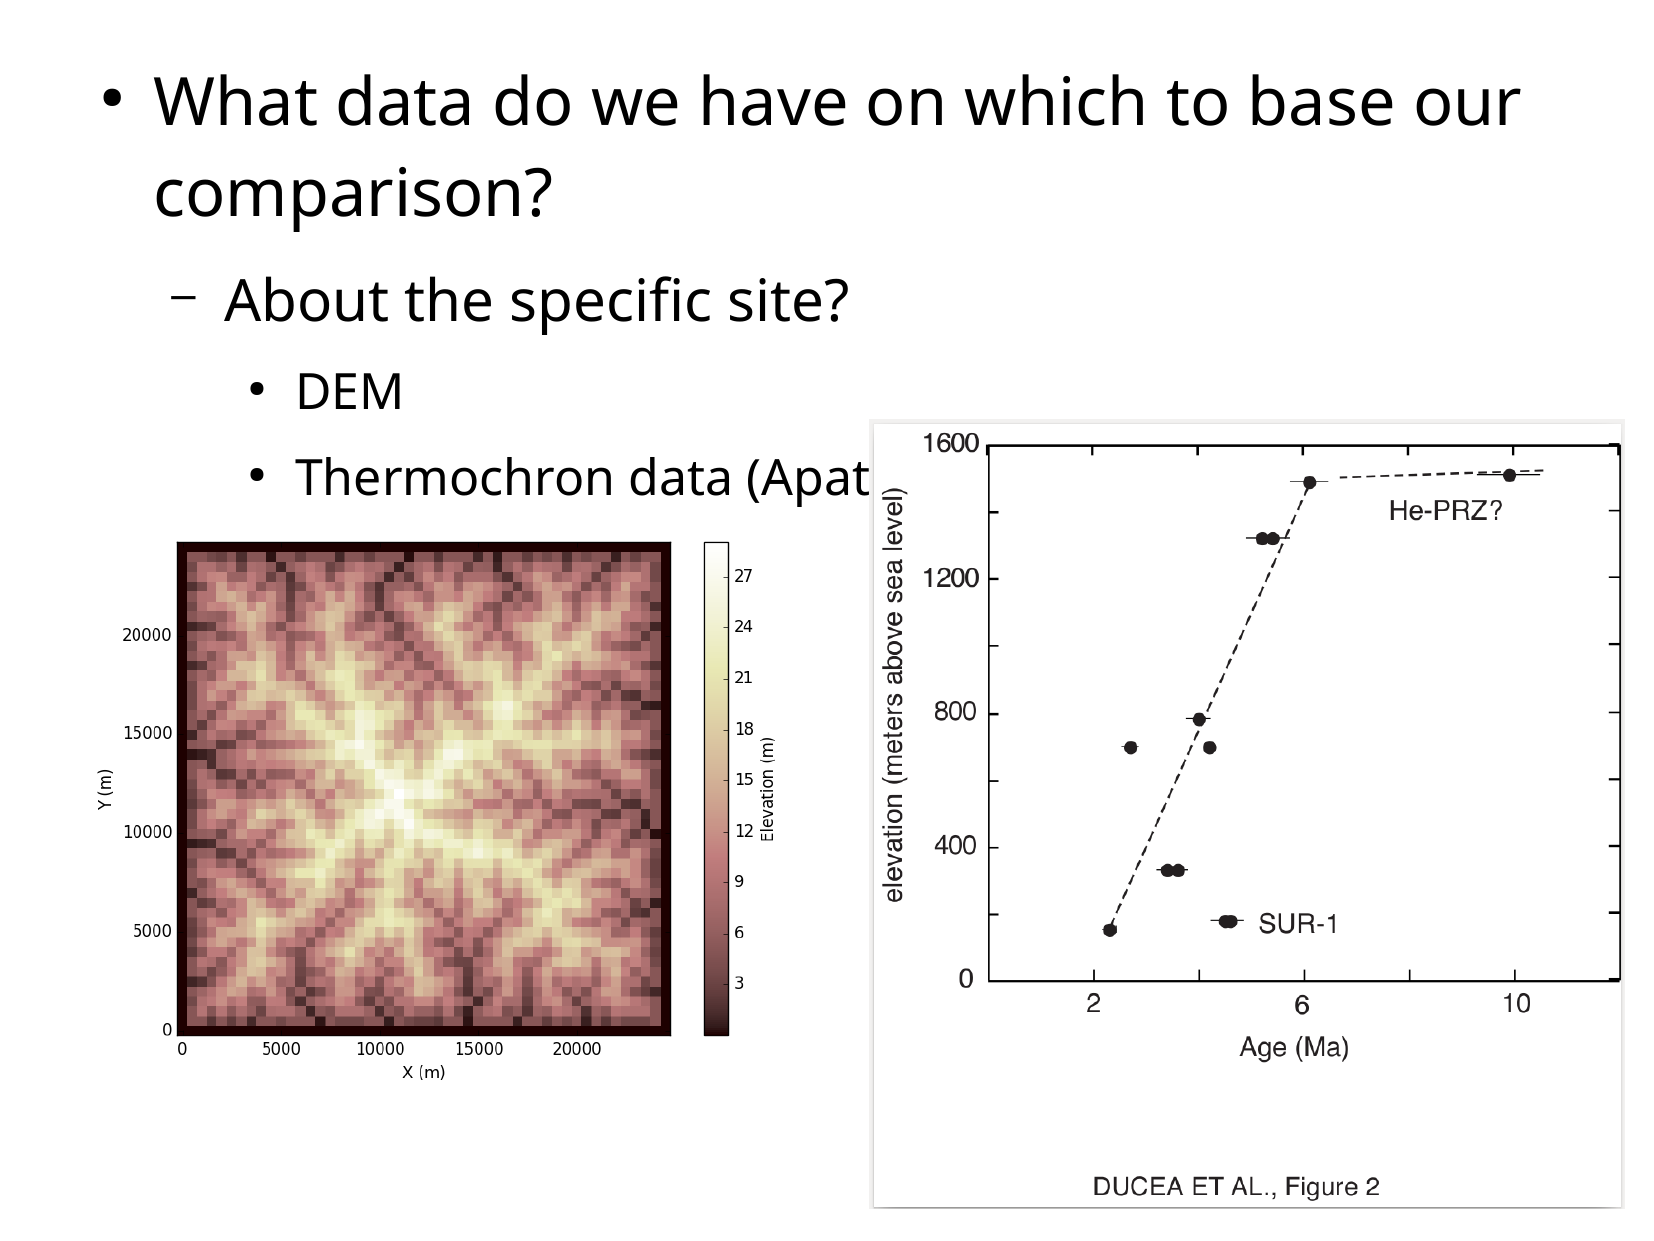

# What data do we have on which to base our comparison?
About the specific site?
DEM
Thermochron data (Apatite U-Th-He)